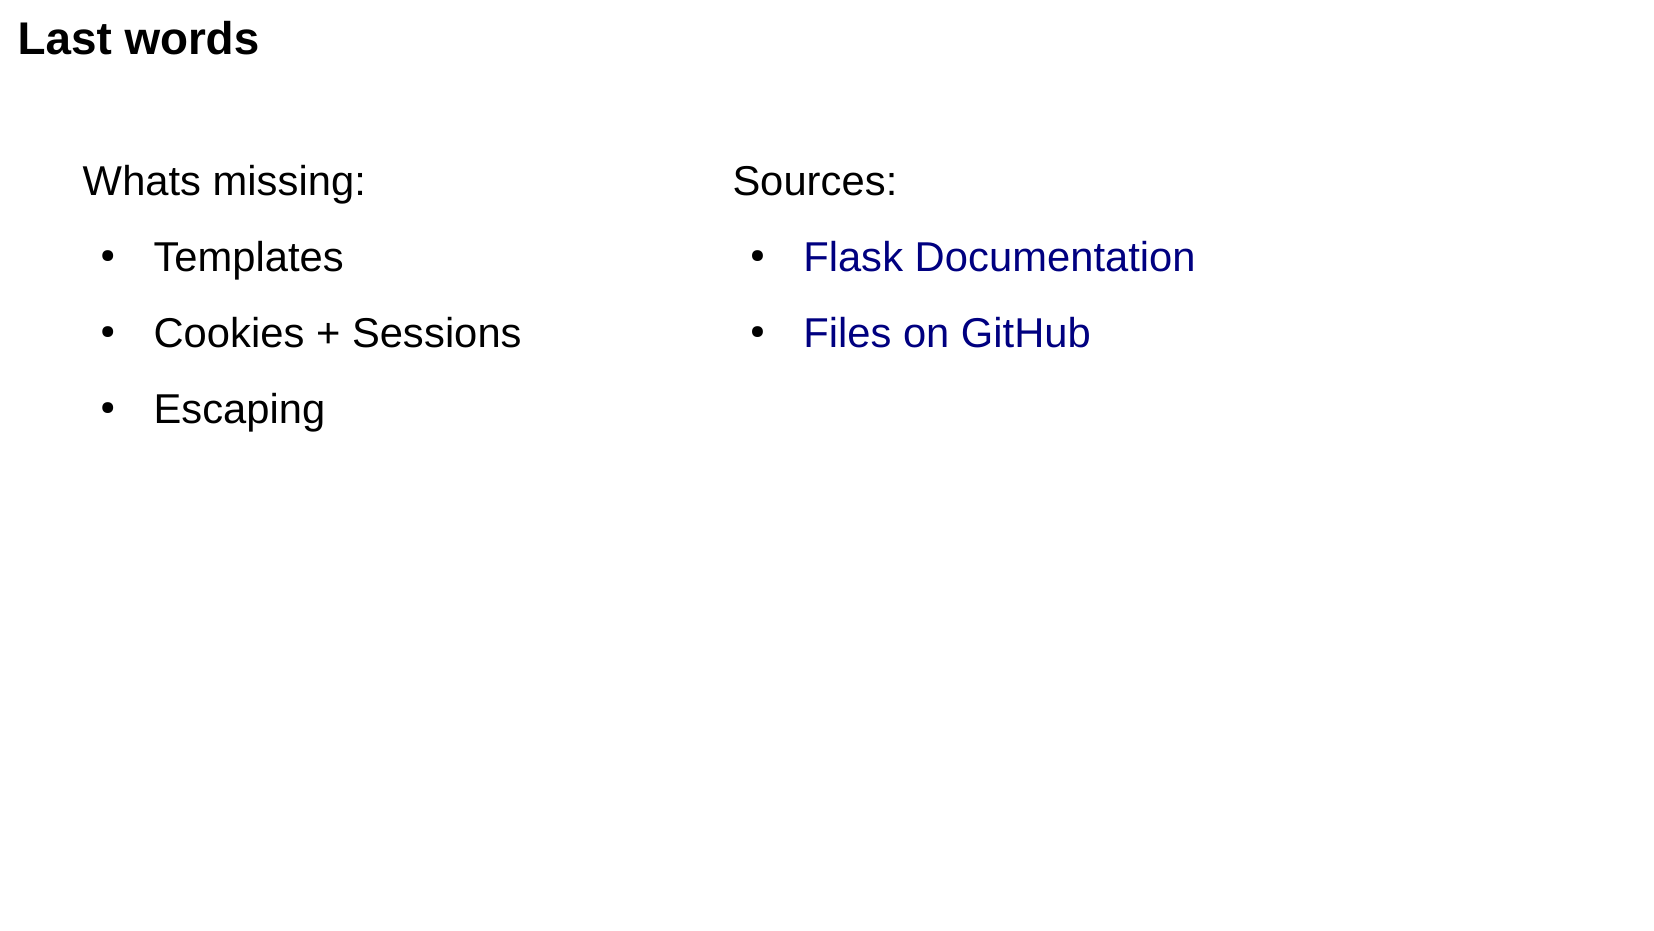

# Last words
Whats missing:
Templates
Cookies + Sessions
Escaping
Sources:
Flask Documentation
Files on GitHub